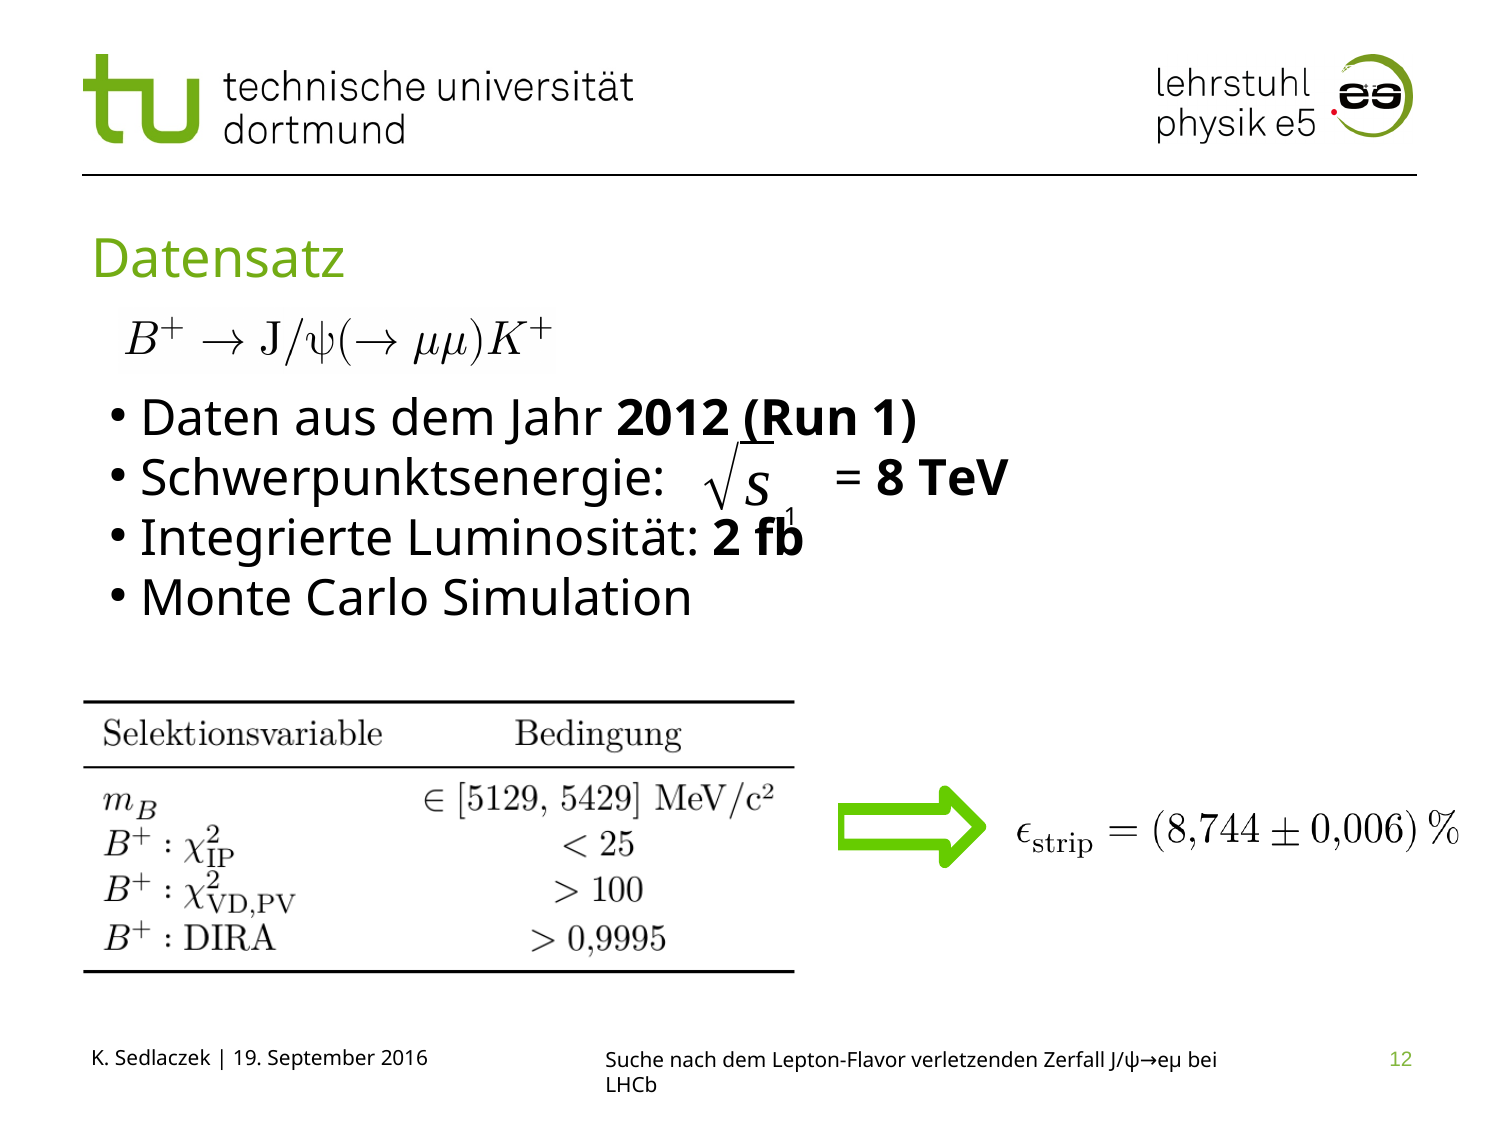

# Datensatz
 Daten aus dem Jahr 2012 (Run 1)
 Schwerpunktsenergie: = 8 TeV
 Integrierte Luminosität: 2 fb
 Monte Carlo Simulation
 -1
K. Sedlaczek | 19. September 2016
Suche nach dem Lepton-Flavor verletzenden Zerfall J/ψ→eµ bei LHCb